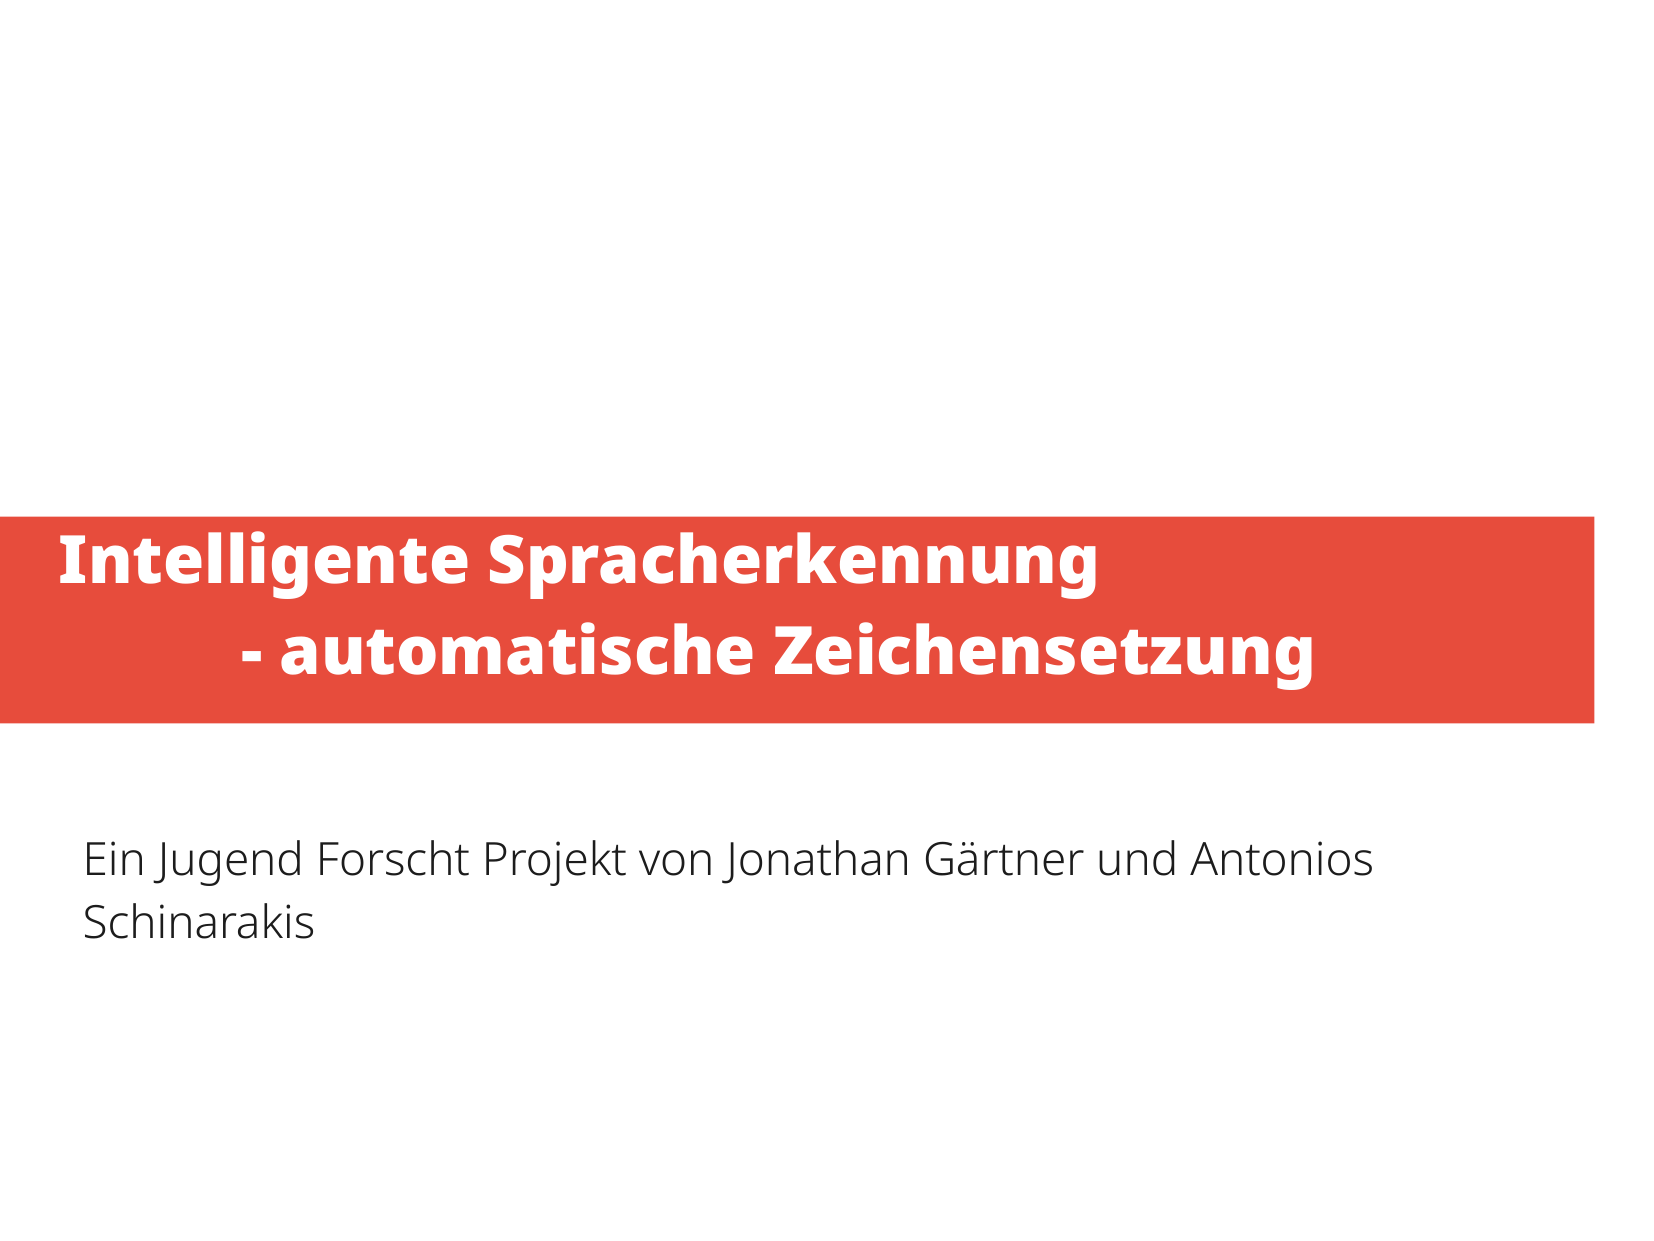

# Intelligente Spracherkennung 		 - automatische Zeichensetzung
Ein Jugend Forscht Projekt von Jonathan Gärtner und Antonios Schinarakis